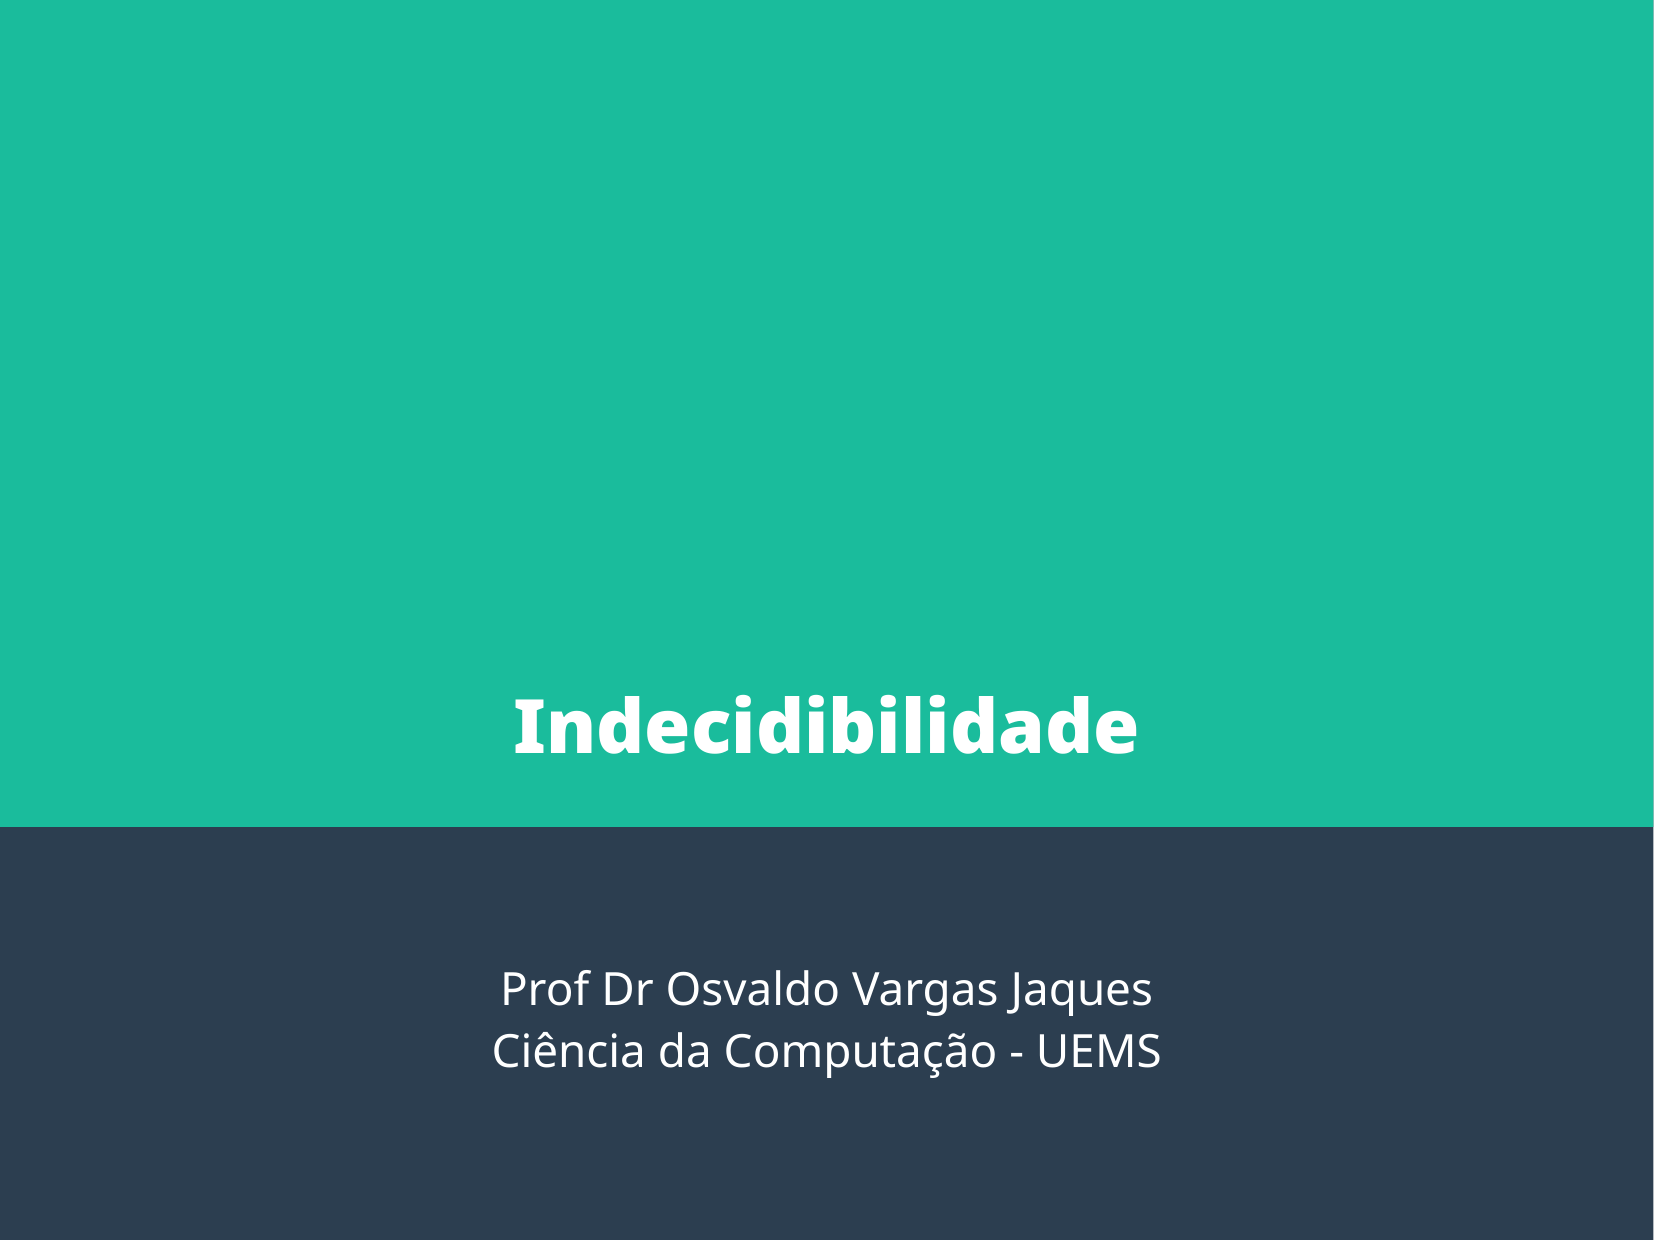

# Indecidibilidade
Prof Dr Osvaldo Vargas Jaques
Ciência da Computação - UEMS